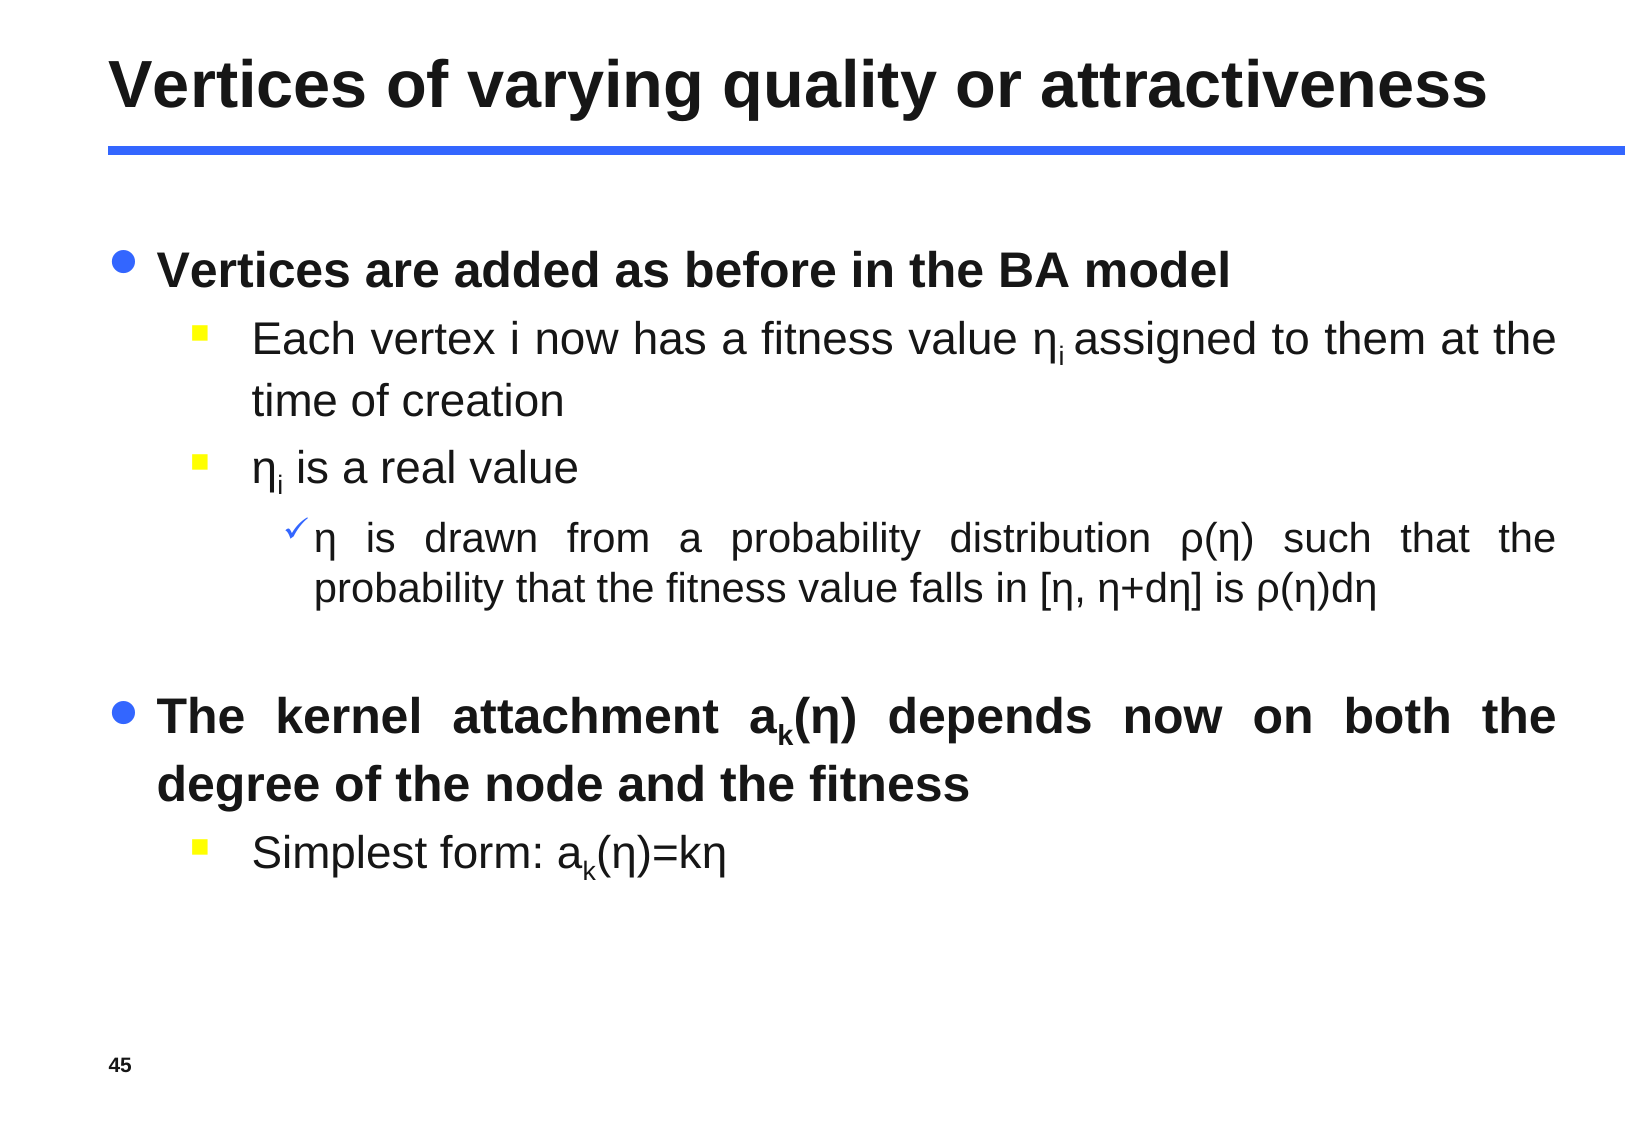

# Vertices of varying quality or attractiveness
Vertices are added as before in the BA model
Each vertex i now has a fitness value ηi assigned to them at the time of creation
ηi is a real value
η is drawn from a probability distribution ρ(η) such that the probability that the fitness value falls in [η, η+dη] is ρ(η)dη
The kernel attachment ak(η) depends now on both the degree of the node and the fitness
Simplest form: ak(η)=kη